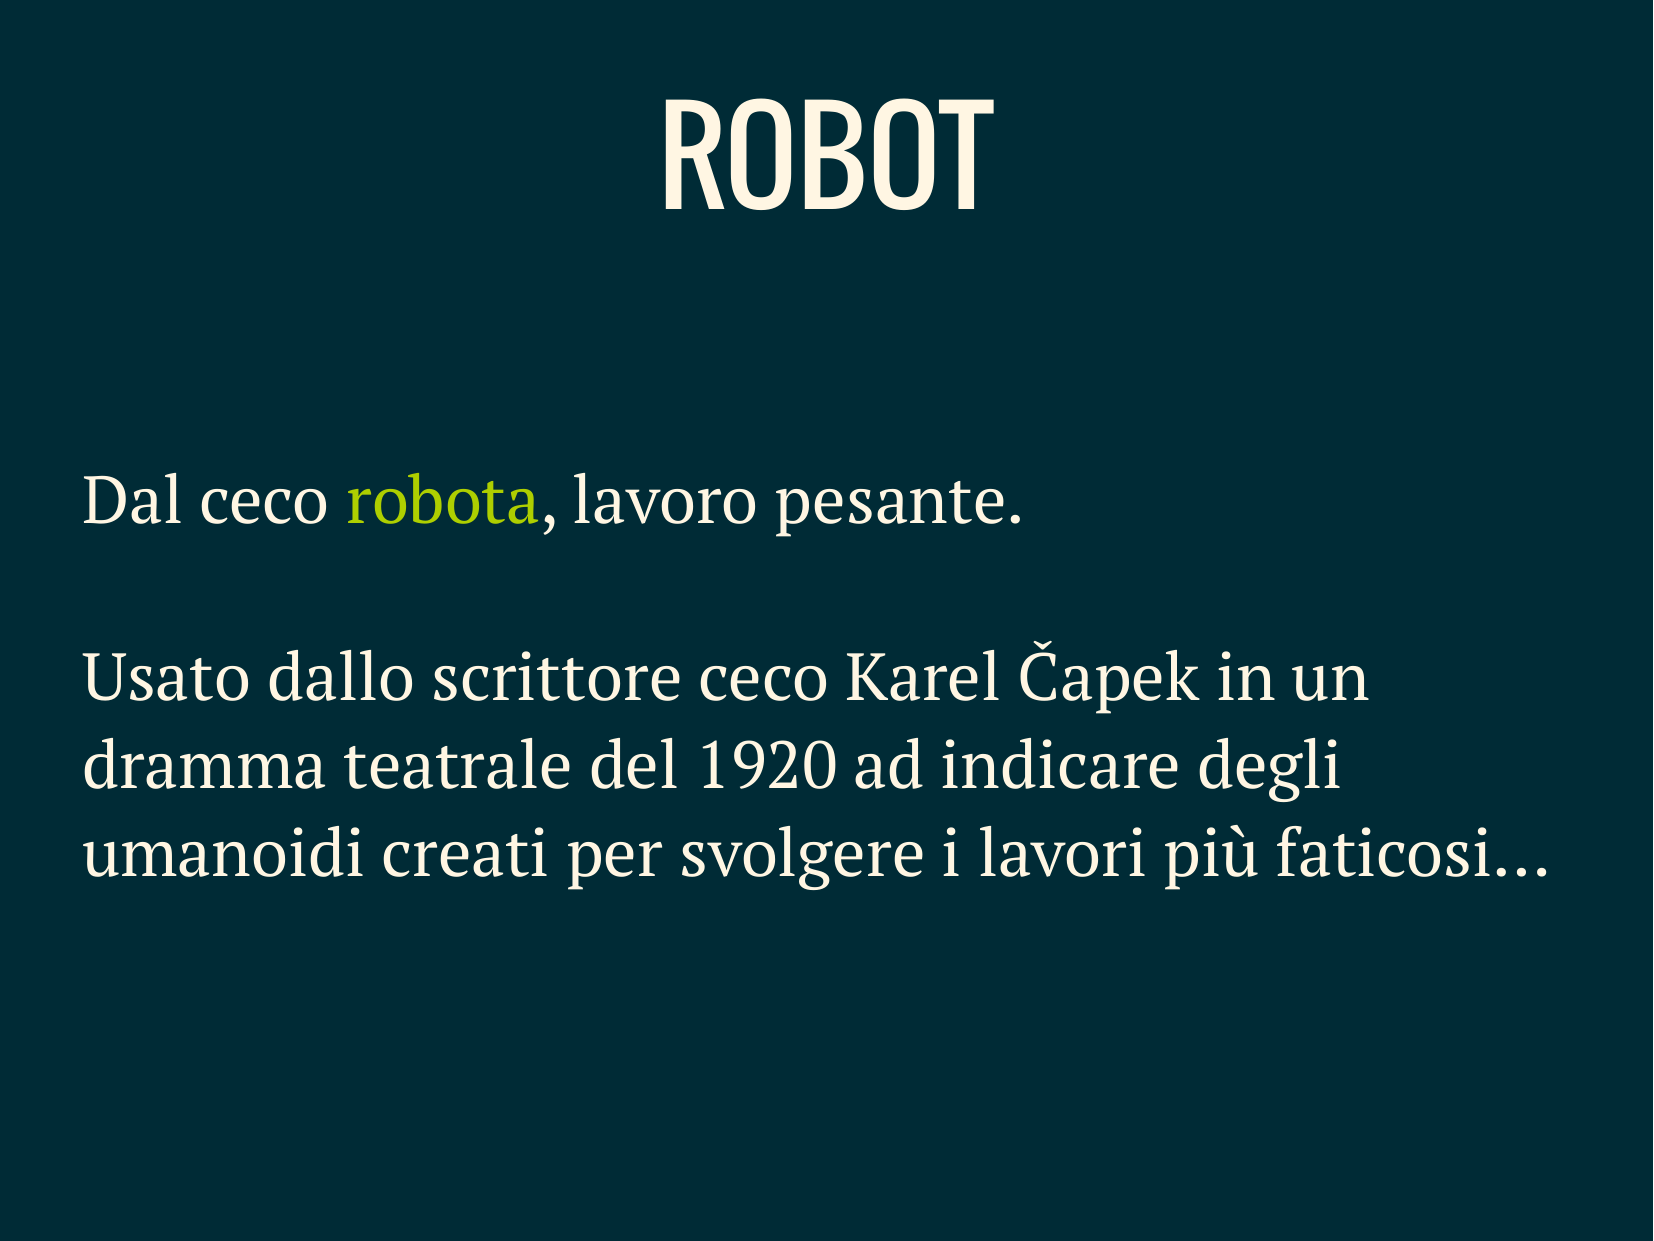

# Robot
Dal ceco robota, lavoro pesante.
Usato dallo scrittore ceco Karel Čapek in un dramma teatrale del 1920 ad indicare degli umanoidi creati per svolgere i lavori più faticosi…